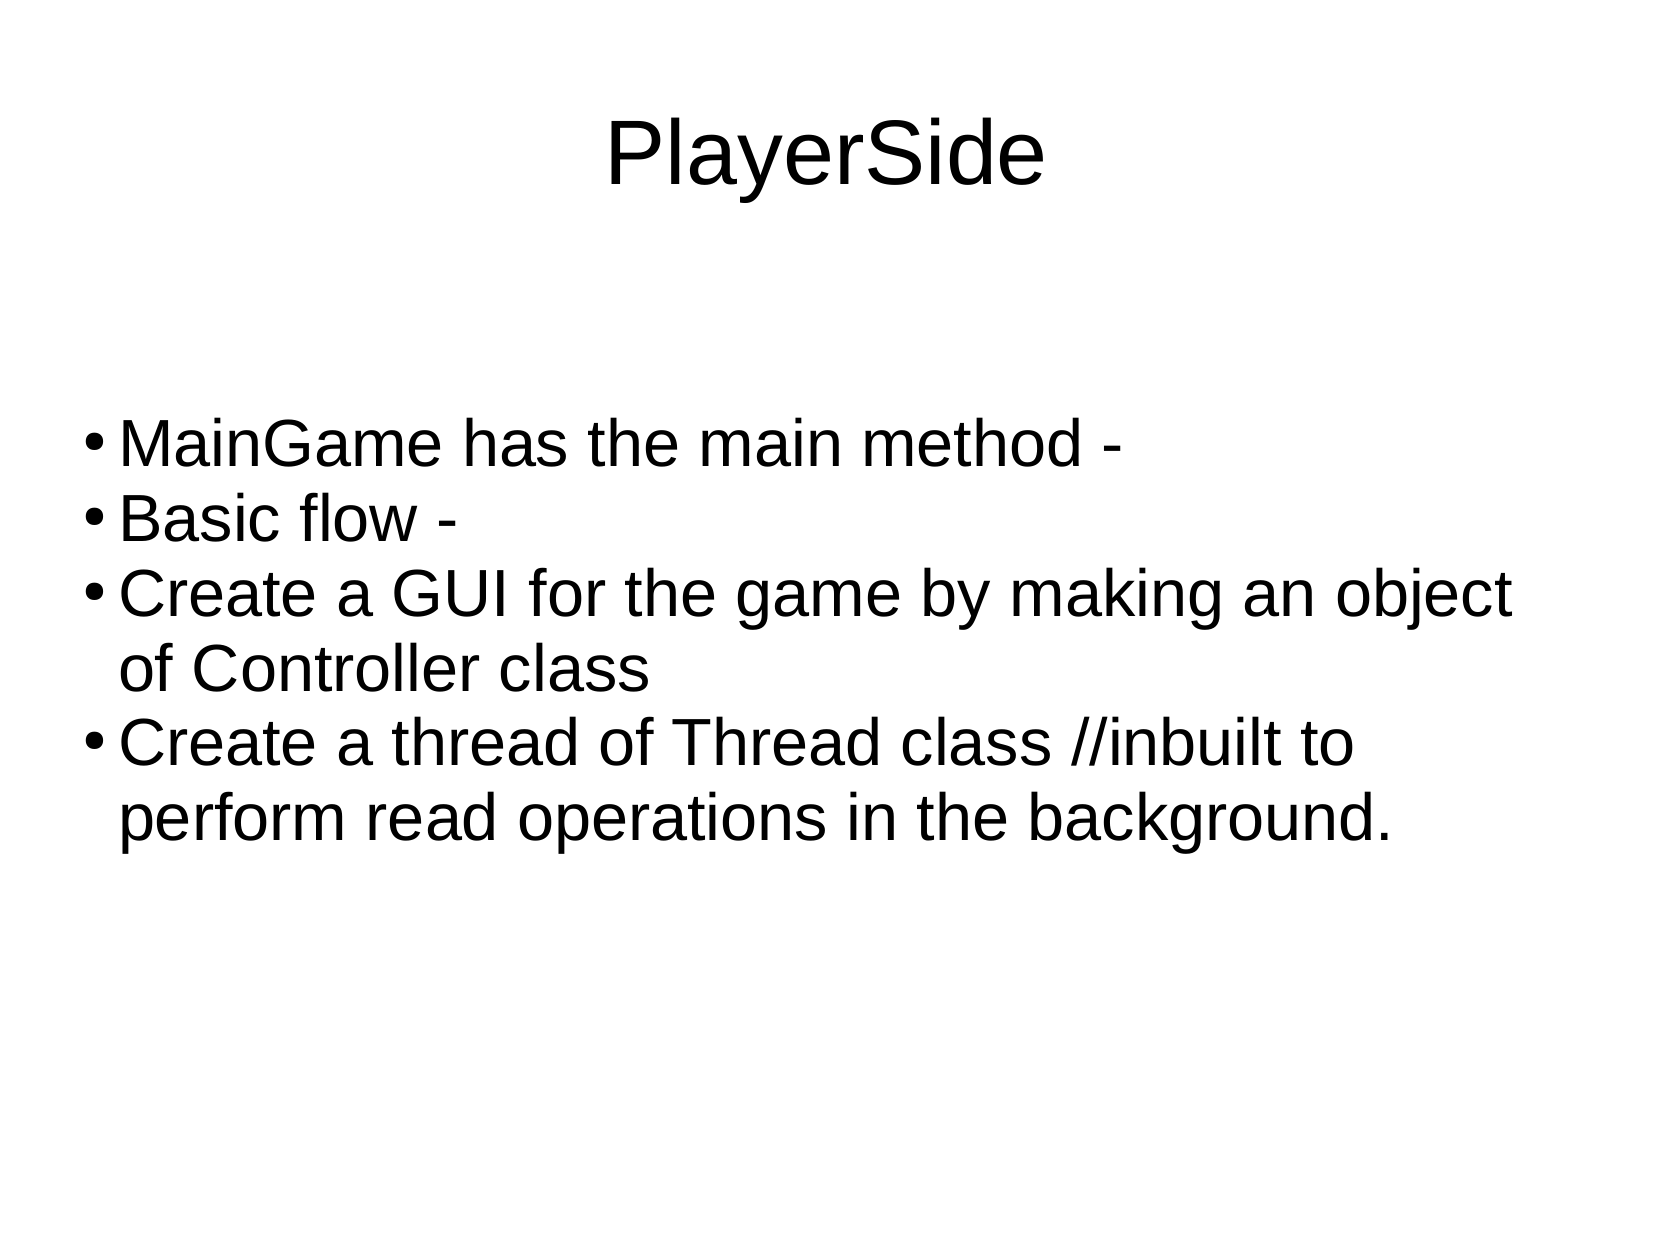

# PlayerSide
MainGame has the main method -
Basic flow -
Create a GUI for the game by making an object of Controller class
Create a thread of Thread class //inbuilt to perform read operations in the background.